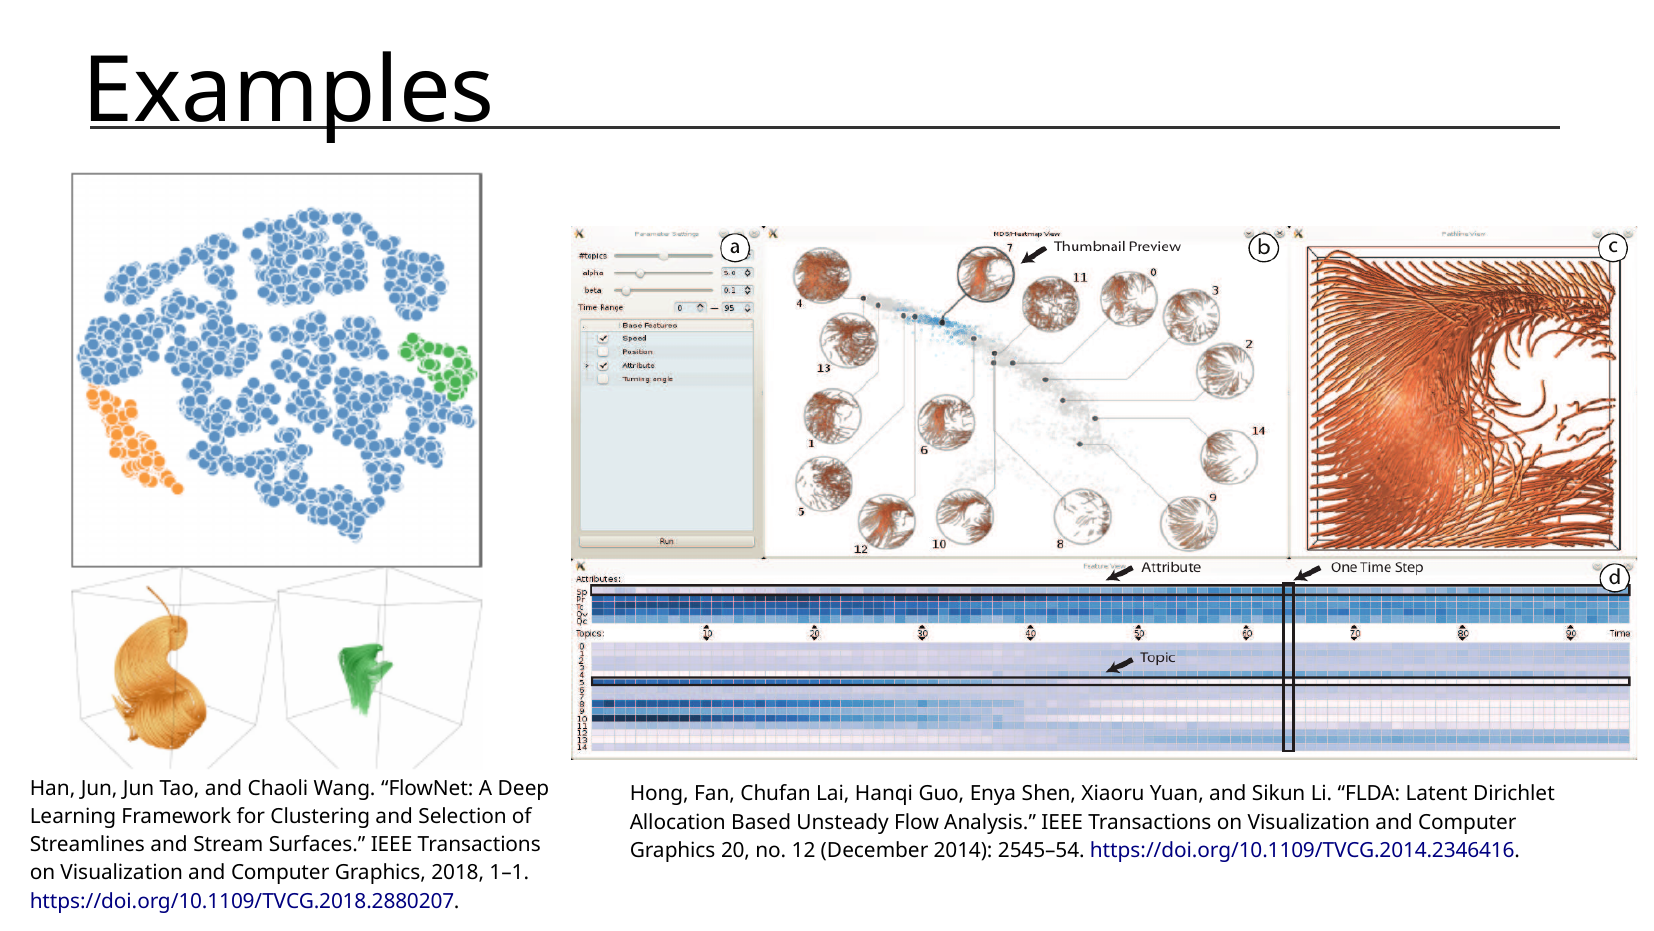

# Examples
Han, Jun, Jun Tao, and Chaoli Wang. “FlowNet: A Deep Learning Framework for Clustering and Selection of Streamlines and Stream Surfaces.” IEEE Transactions on Visualization and Computer Graphics, 2018, 1–1. https://doi.org/10.1109/TVCG.2018.2880207.
Hong, Fan, Chufan Lai, Hanqi Guo, Enya Shen, Xiaoru Yuan, and Sikun Li. “FLDA: Latent Dirichlet Allocation Based Unsteady Flow Analysis.” IEEE Transactions on Visualization and Computer Graphics 20, no. 12 (December 2014): 2545–54. https://doi.org/10.1109/TVCG.2014.2346416.